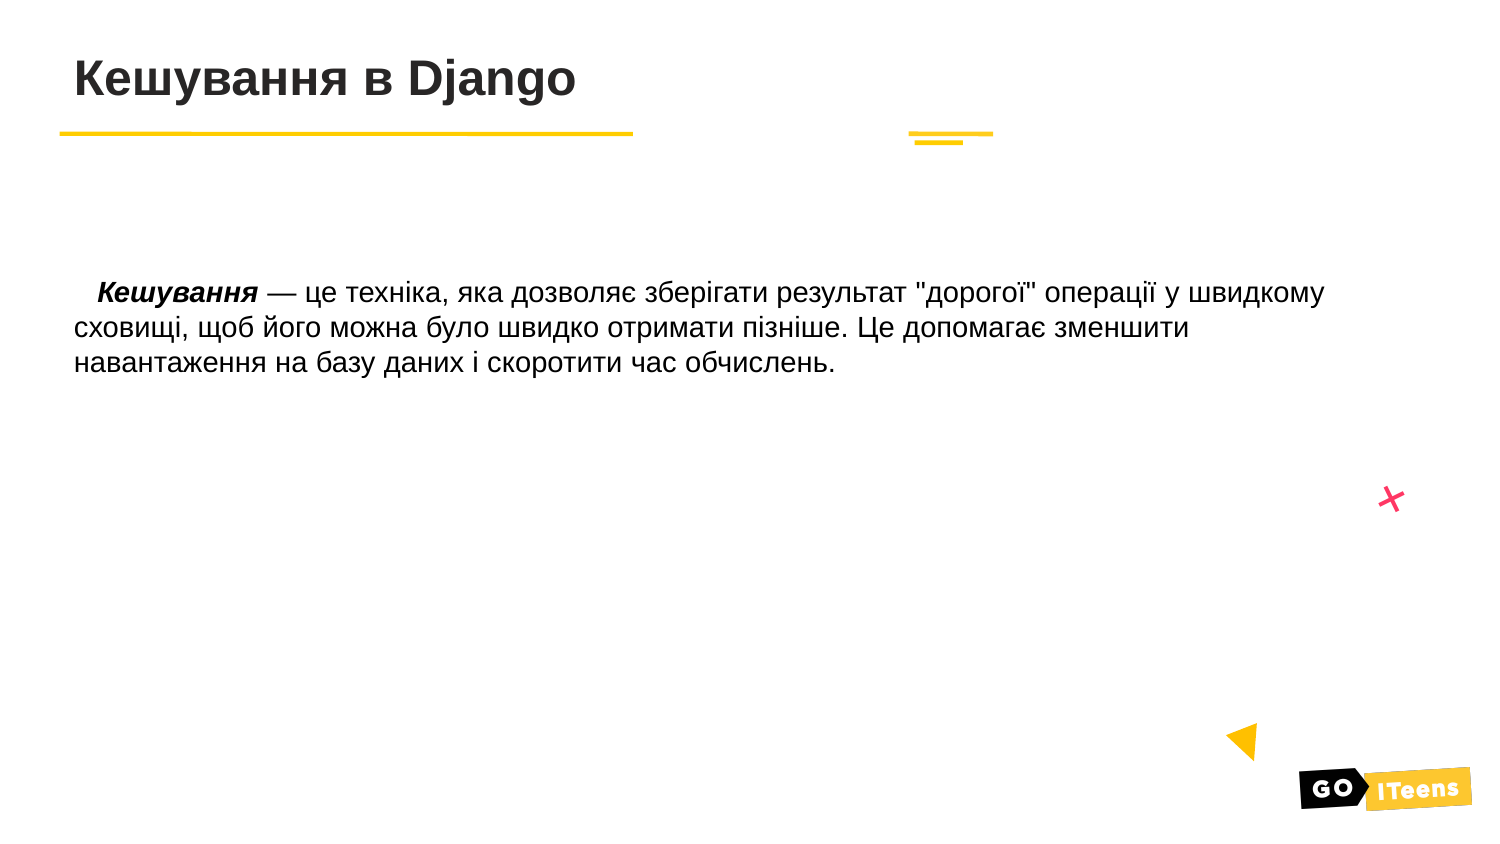

Кешування в Django
+
Кешування — це техніка, яка дозволяє зберігати результат "дорогої" операції у швидкому сховищі, щоб його можна було швидко отримати пізніше. Це допомагає зменшити навантаження на базу даних і скоротити час обчислень.